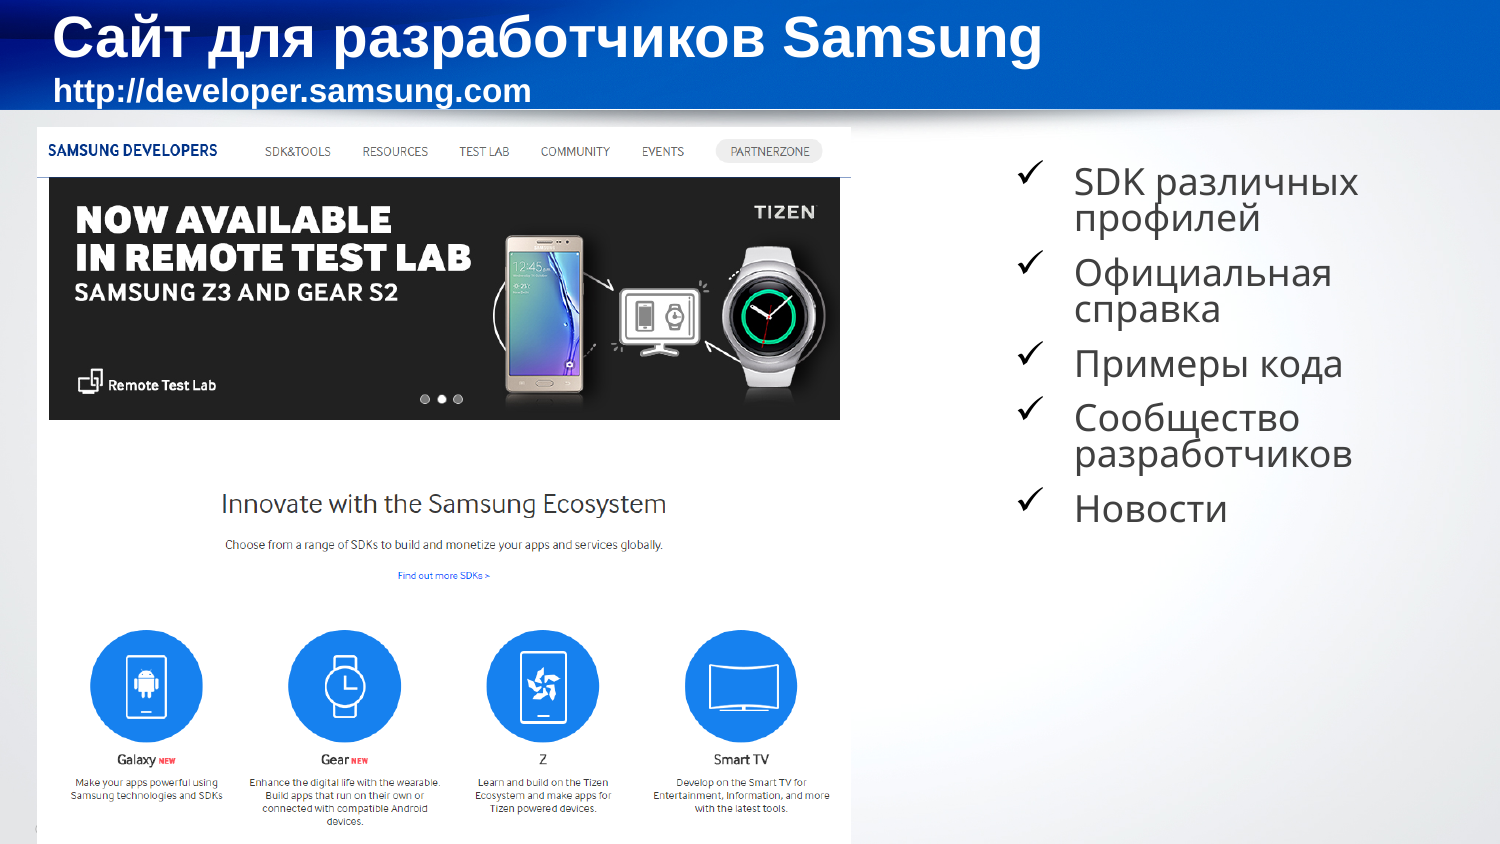

# Сайт для разработчиков Samsung http://developer.samsung.com
SDK различных профилей
Официальная справка
Примеры кода
Сообщество разработчиков
Новости